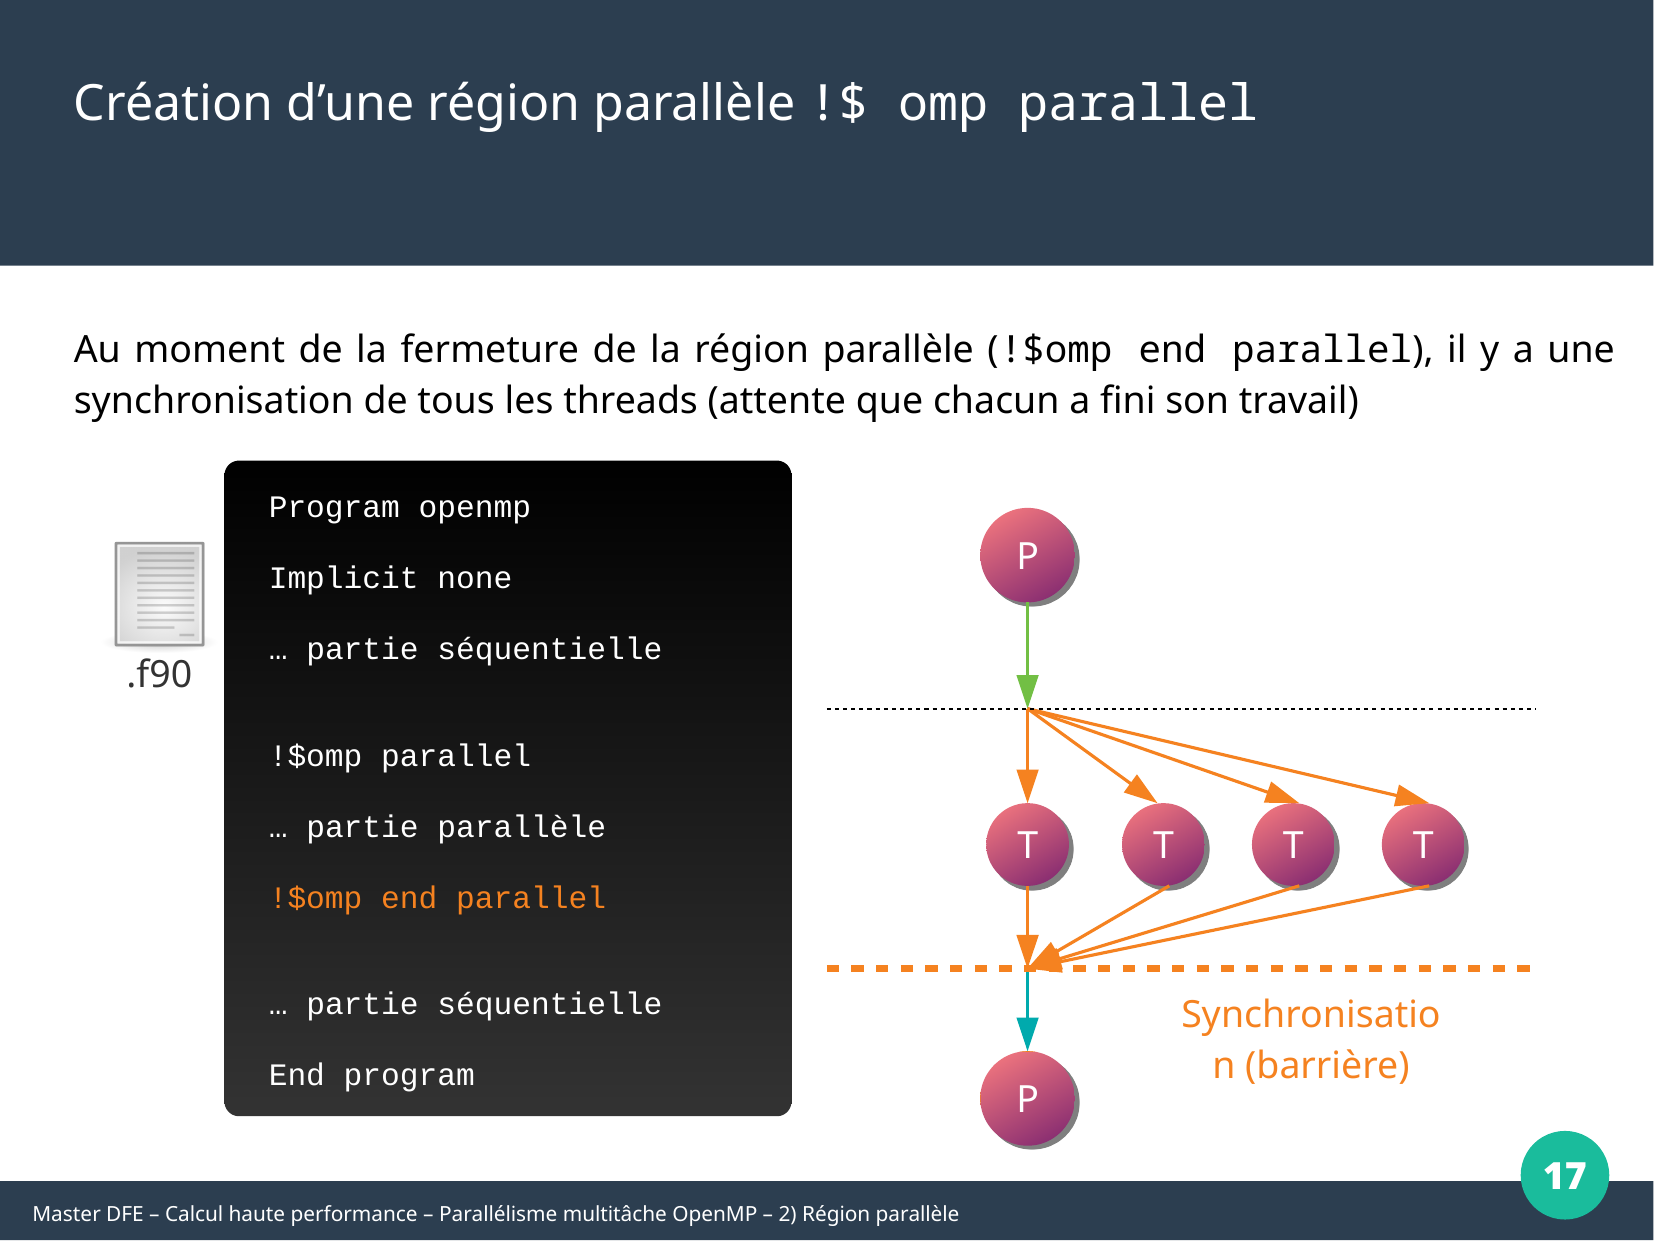

Création d’une région parallèle !$ omp parallel
Au moment de la fermeture de la région parallèle (!$omp end parallel), il y a une synchronisation de tous les threads (attente que chacun a fini son travail)
Program openmp
Implicit none
… partie séquentielle
!$omp parallel
… partie parallèle
!$omp end parallel
… partie séquentielle
End program
P
.f90
T
T
T
T
Synchronisation (barrière)
P
17
Master DFE – Calcul haute performance – Parallélisme multitâche OpenMP – 2) Région parallèle